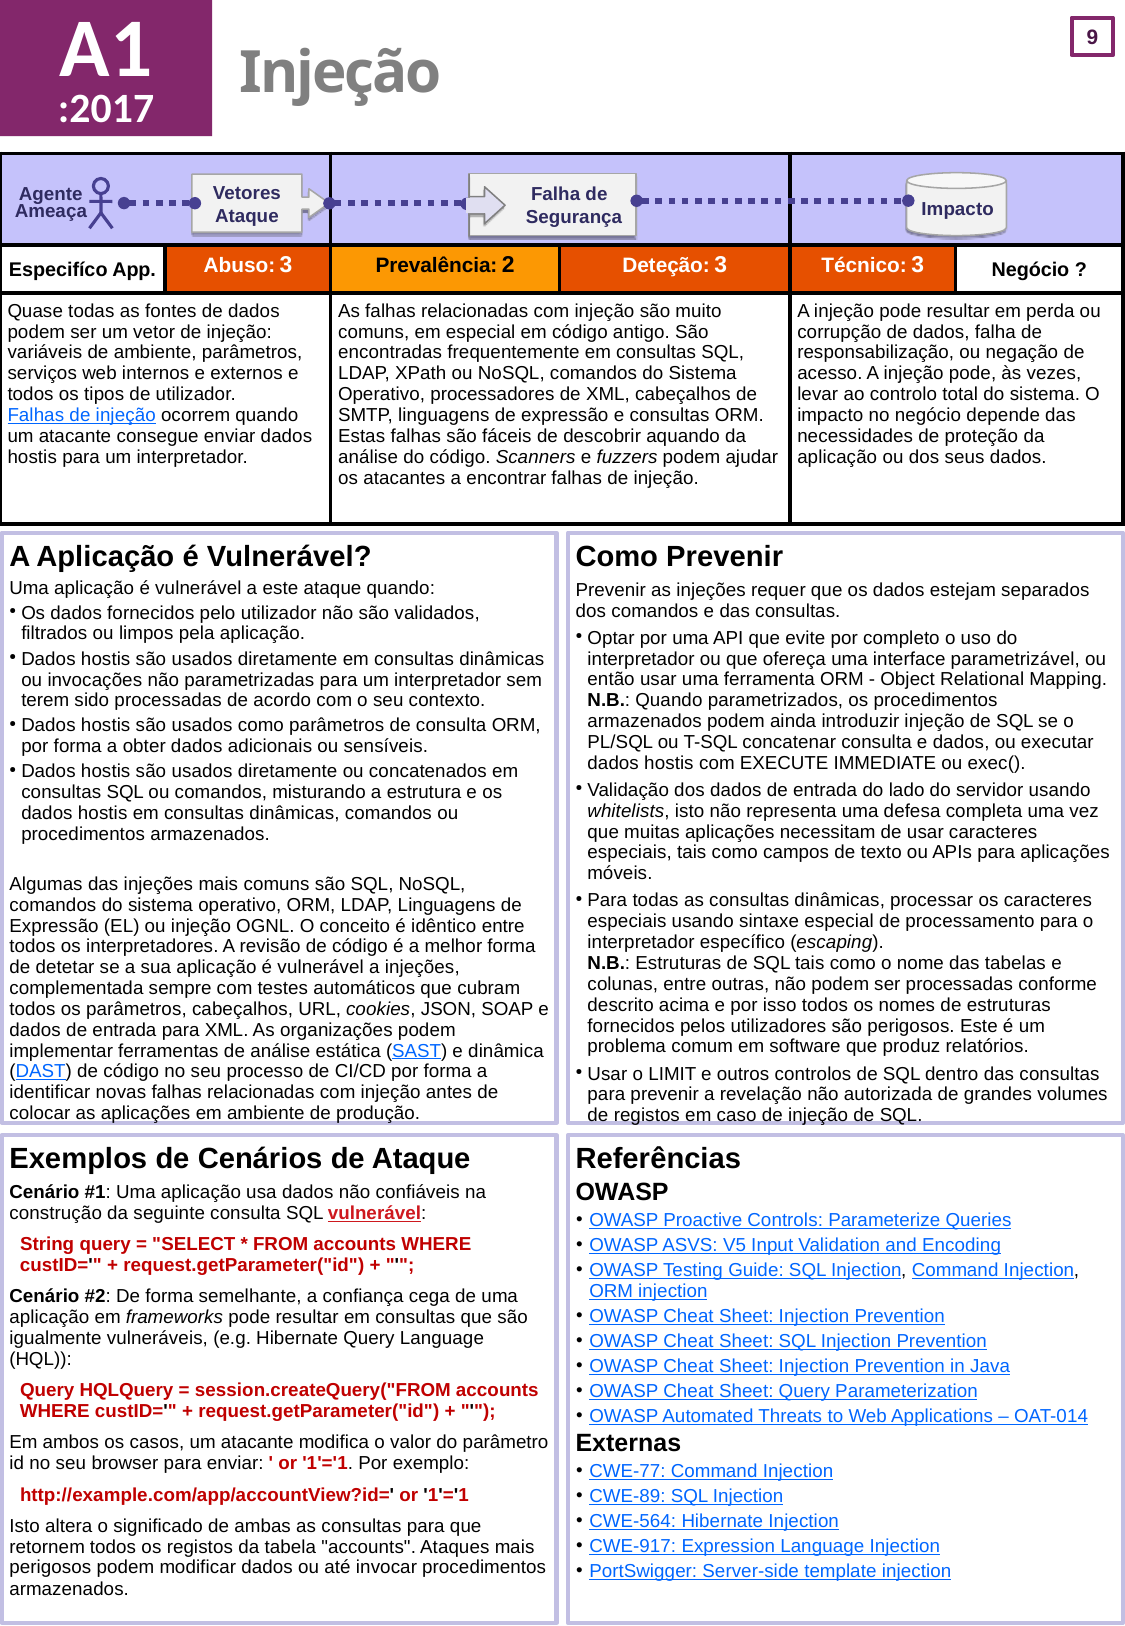

A1
:2017
Injeção
| | | | | | |
| --- | --- | --- | --- | --- | --- |
| Especifíco App. | Abuso: 3 | Prevalência: 2 | Deteção: 3 | Técnico: 3 | Negócio ? |
| Quase todas as fontes de dados podem ser um vetor de injeção: variáveis de ambiente, parâmetros, serviços web internos e externos e todos os tipos de utilizador. Falhas de injeção ocorrem quando um atacante consegue enviar dados hostis para um interpretador. | | As falhas relacionadas com injeção são muito comuns, em especial em código antigo. São encontradas frequentemente em consultas SQL, LDAP, XPath ou NoSQL, comandos do Sistema Operativo, processadores de XML, cabeçalhos de SMTP, linguagens de expressão e consultas ORM. Estas falhas são fáceis de descobrir aquando da análise do código. Scanners e fuzzers podem ajudar os atacantes a encontrar falhas de injeção. | | A injeção pode resultar em perda ou corrupção de dados, falha de responsabilização, ou negação de acesso. A injeção pode, às vezes, levar ao controlo total do sistema. O impacto no negócio depende das necessidades de proteção da aplicação ou dos seus dados. | |
Impacto
 Falha de
 Segurança
Vetores
Ataque
Agente
Ameaça
A Aplicação é Vulnerável?
Uma aplicação é vulnerável a este ataque quando:
Os dados fornecidos pelo utilizador não são validados, filtrados ou limpos pela aplicação.
Dados hostis são usados diretamente em consultas dinâmicas ou invocações não parametrizadas para um interpretador sem terem sido processadas de acordo com o seu contexto.
Dados hostis são usados como parâmetros de consulta ORM, por forma a obter dados adicionais ou sensíveis.
Dados hostis são usados diretamente ou concatenados em consultas SQL ou comandos, misturando a estrutura e os dados hostis em consultas dinâmicas, comandos ou procedimentos armazenados.
Algumas das injeções mais comuns são SQL, NoSQL, comandos do sistema operativo, ORM, LDAP, Linguagens de Expressão (EL) ou injeção OGNL. O conceito é idêntico entre todos os interpretadores. A revisão de código é a melhor forma de detetar se a sua aplicação é vulnerável a injeções, complementada sempre com testes automáticos que cubram todos os parâmetros, cabeçalhos, URL, cookies, JSON, SOAP e dados de entrada para XML. As organizações podem implementar ferramentas de análise estática (SAST) e dinâmica (DAST) de código no seu processo de CI/CD por forma a identificar novas falhas relacionadas com injeção antes de colocar as aplicações em ambiente de produção.
Como Prevenir
Prevenir as injeções requer que os dados estejam separados dos comandos e das consultas.
Optar por uma API que evite por completo o uso do interpretador ou que ofereça uma interface parametrizável, ou então usar uma ferramenta ORM - Object Relational Mapping.
N.B.: Quando parametrizados, os procedimentos armazenados podem ainda introduzir injeção de SQL se o PL/SQL ou T-SQL concatenar consulta e dados, ou executar dados hostis com EXECUTE IMMEDIATE ou exec().
Validação dos dados de entrada do lado do servidor usando whitelists, isto não representa uma defesa completa uma vez que muitas aplicações necessitam de usar caracteres especiais, tais como campos de texto ou APIs para aplicações móveis.
Para todas as consultas dinâmicas, processar os caracteres especiais usando sintaxe especial de processamento para o interpretador específico (escaping).
N.B.: Estruturas de SQL tais como o nome das tabelas e colunas, entre outras, não podem ser processadas conforme descrito acima e por isso todos os nomes de estruturas fornecidos pelos utilizadores são perigosos. Este é um problema comum em software que produz relatórios.
Usar o LIMIT e outros controlos de SQL dentro das consultas para prevenir a revelação não autorizada de grandes volumes de registos em caso de injeção de SQL.
Exemplos de Cenários de Ataque
Cenário #1: Uma aplicação usa dados não confiáveis na construção da seguinte consulta SQL vulnerável:
  String query = "SELECT * FROM accounts WHERE
  custID='" + request.getParameter("id") + "'";
Cenário #2: De forma semelhante, a confiança cega de uma aplicação em frameworks pode resultar em consultas que são igualmente vulneráveis, (e.g. Hibernate Query Language (HQL)):
  Query HQLQuery = session.createQuery("FROM accounts
  WHERE custID='" + request.getParameter("id") + "'");
Em ambos os casos, um atacante modifica o valor do parâmetro id no seu browser para enviar: ' or '1'='1. Por exemplo:
  http://example.com/app/accountView?id=' or '1'='1
Isto altera o significado de ambas as consultas para que retornem todos os registos da tabela "accounts". Ataques mais perigosos podem modificar dados ou até invocar procedimentos armazenados.
Referências
OWASP
OWASP Proactive Controls: Parameterize Queries
OWASP ASVS: V5 Input Validation and Encoding
OWASP Testing Guide: SQL Injection, Command Injection, ORM injection
OWASP Cheat Sheet: Injection Prevention
OWASP Cheat Sheet: SQL Injection Prevention
OWASP Cheat Sheet: Injection Prevention in Java
OWASP Cheat Sheet: Query Parameterization
OWASP Automated Threats to Web Applications – OAT-014
Externas
CWE-77: Command Injection
CWE-89: SQL Injection
CWE-564: Hibernate Injection
CWE-917: Expression Language Injection
PortSwigger: Server-side template injection